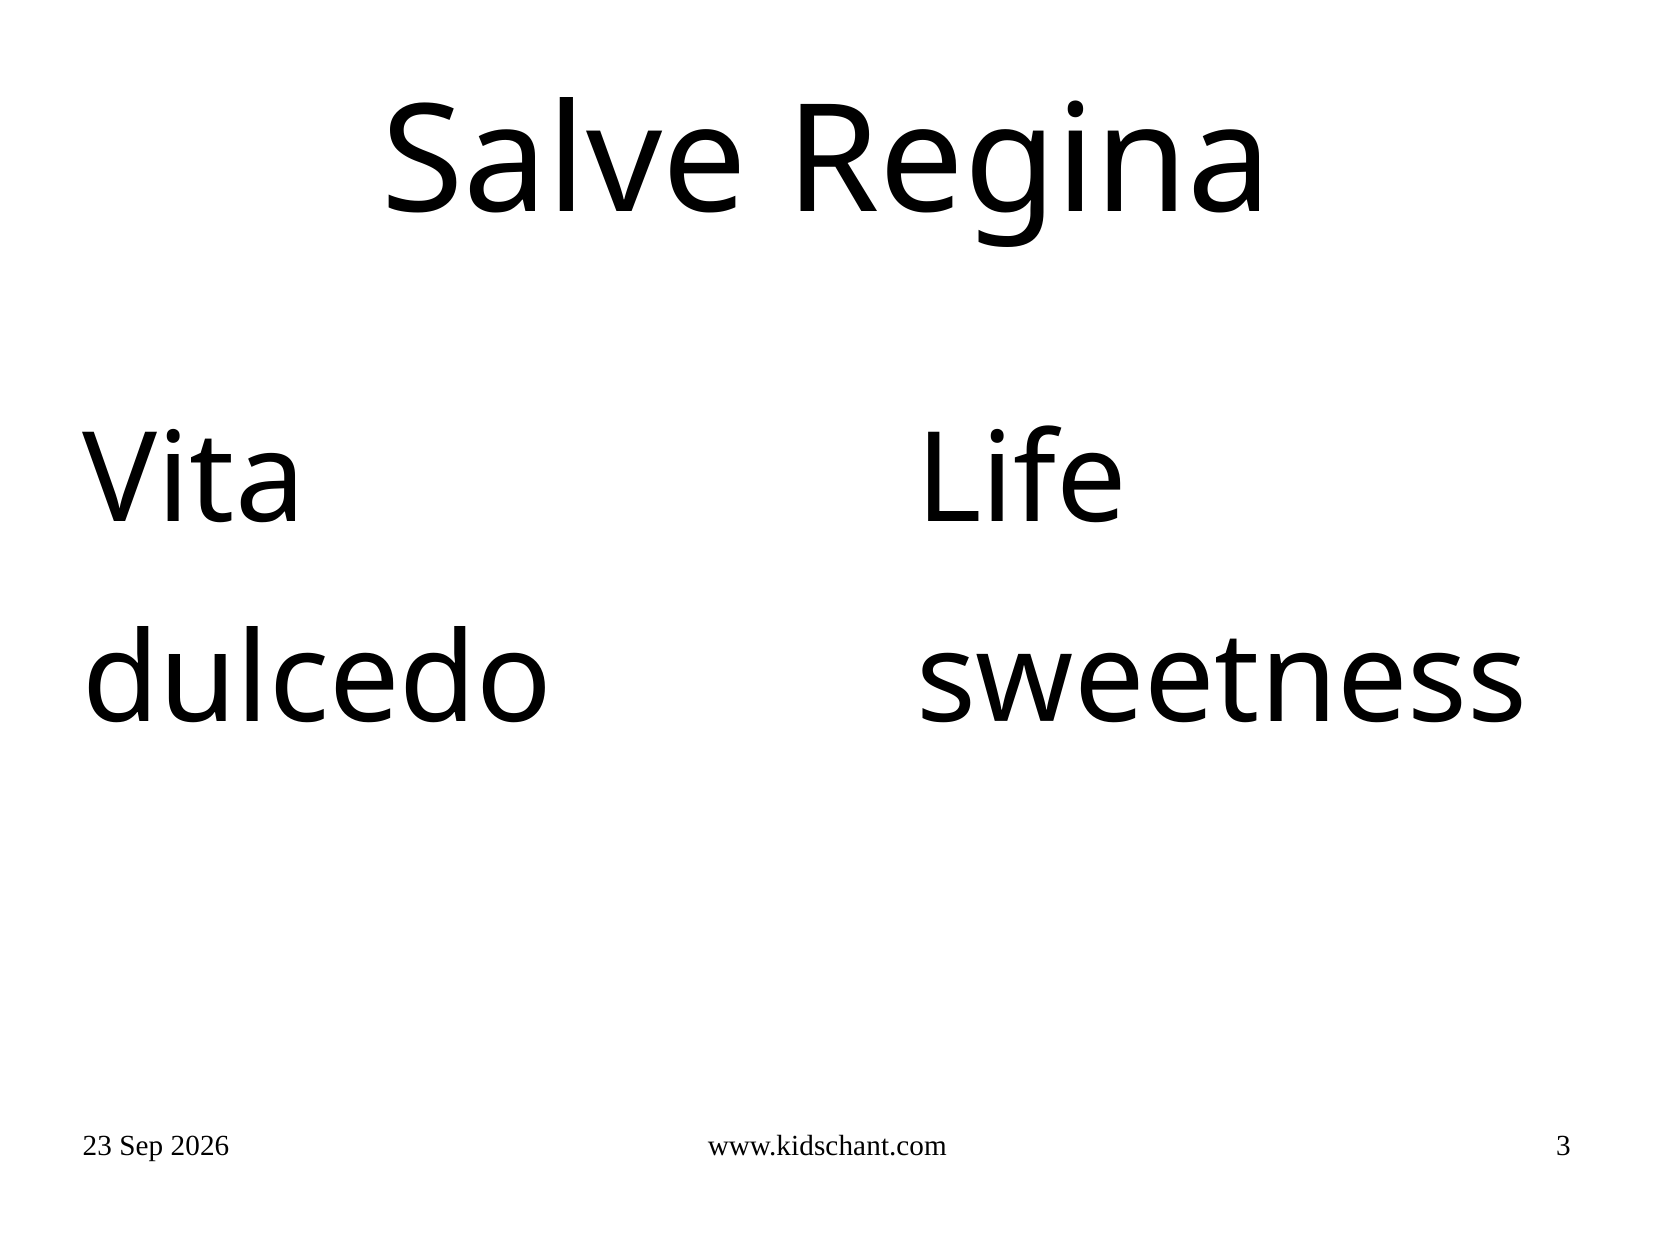

# Salve Regina
Vita
dulcedo
Life
sweetness
www.kidschant.com
3